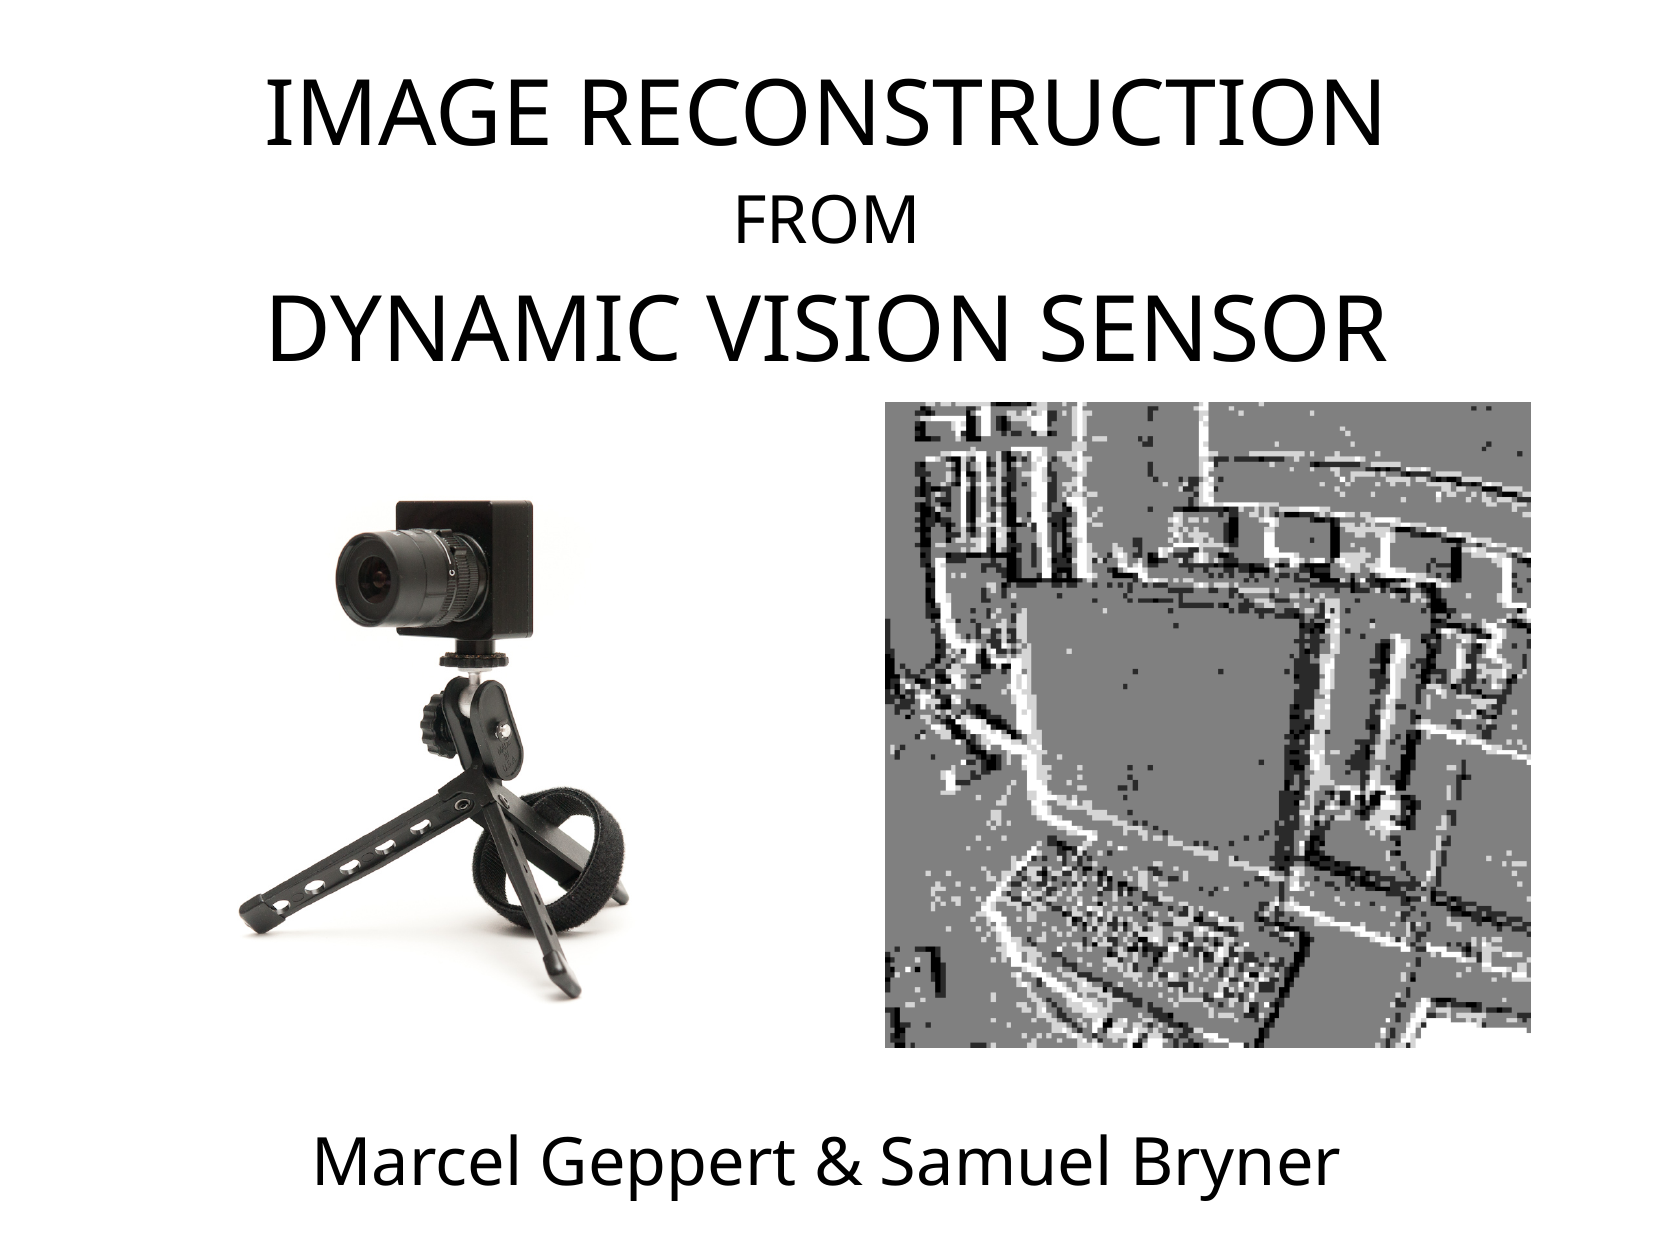

# IMAGE RECONSTRUCTION FROM DYNAMIC VISION SENSOR
Marcel Geppert & Samuel Bryner